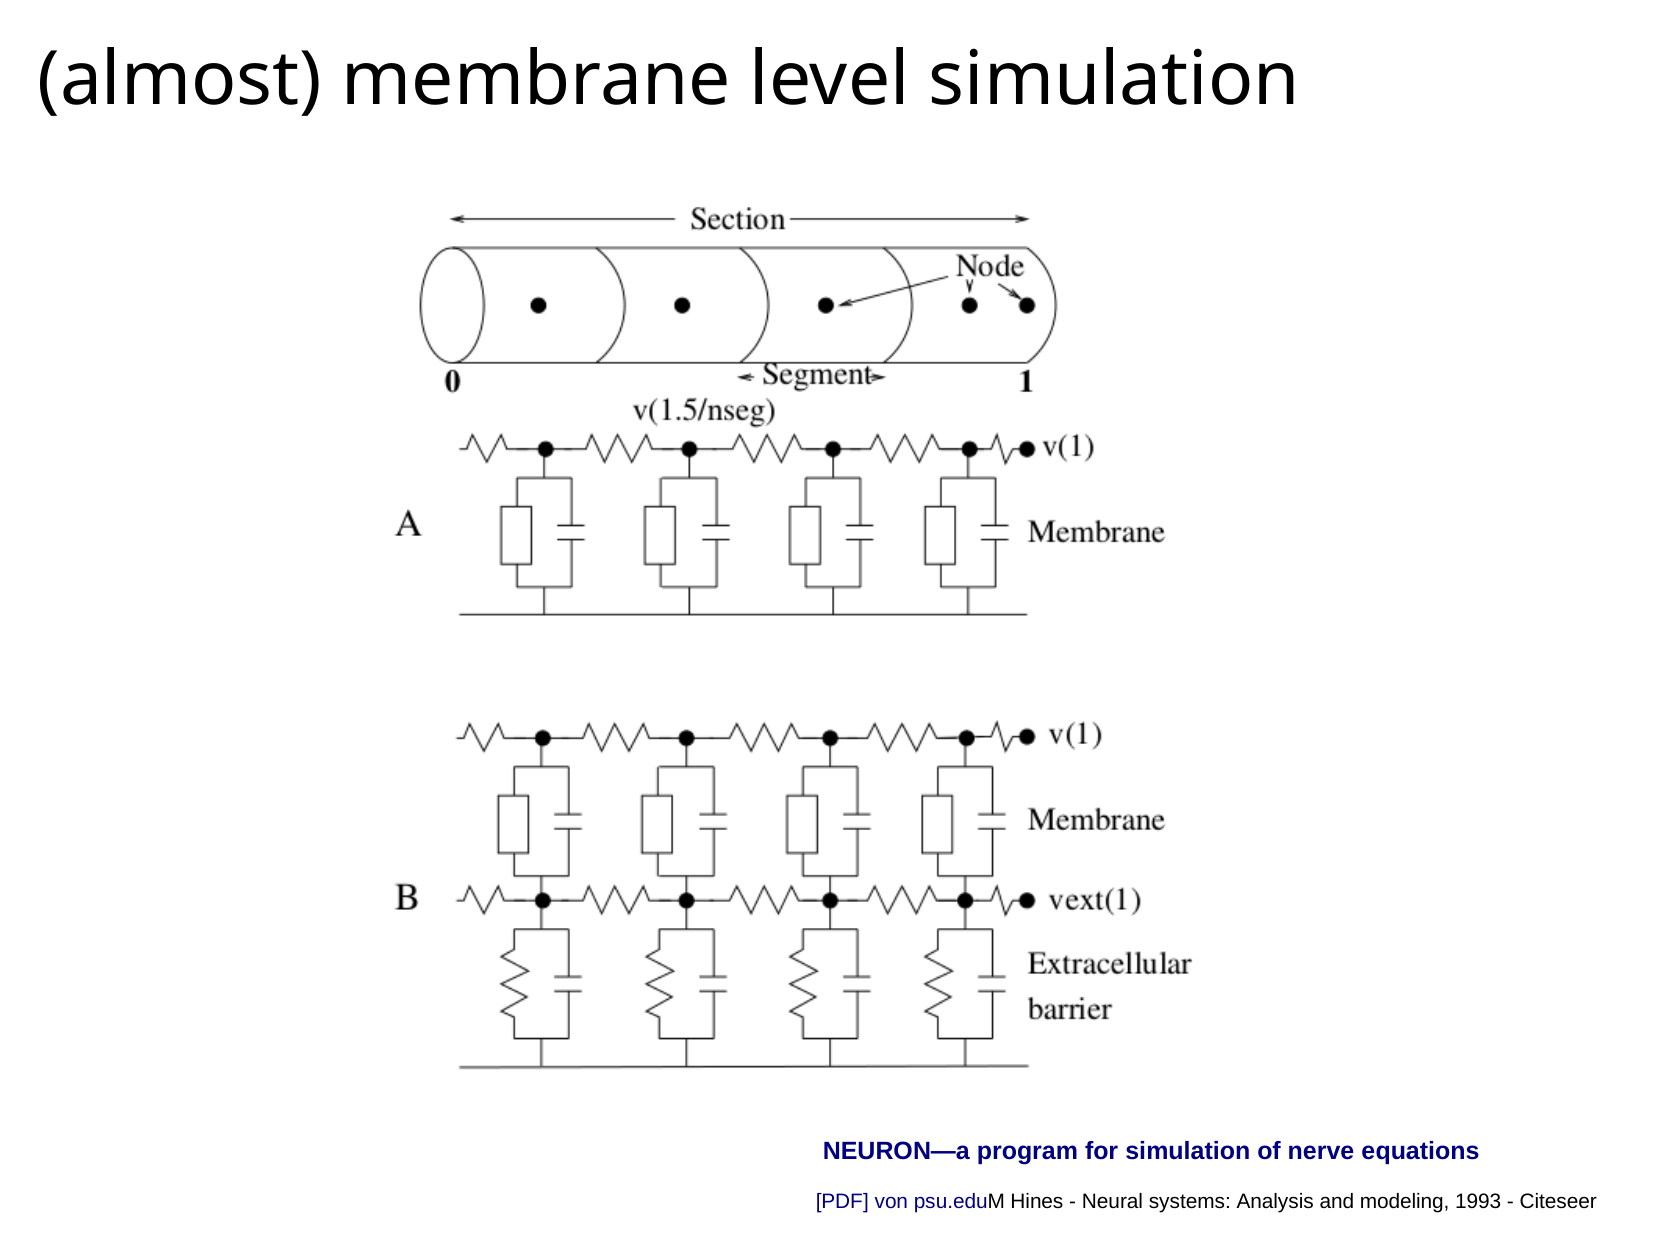

# (almost) membrane level simulation
 NEURON—a program for simulation of nerve equations
[PDF] von psu.eduM Hines - Neural systems: Analysis and modeling, 1993 - Citeseer